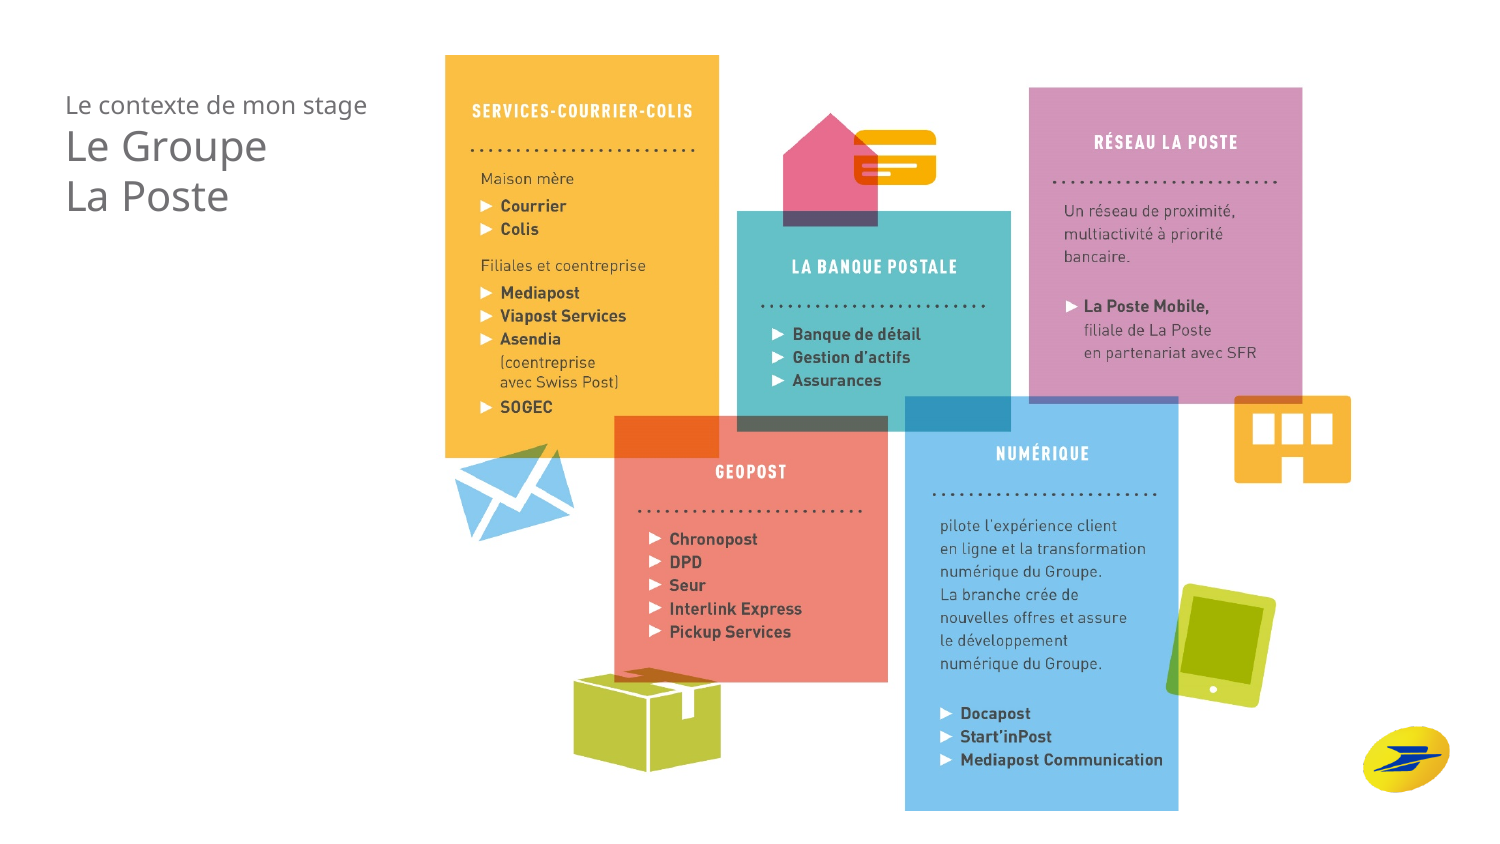

# Le contexte de mon stage Le Groupe La Poste